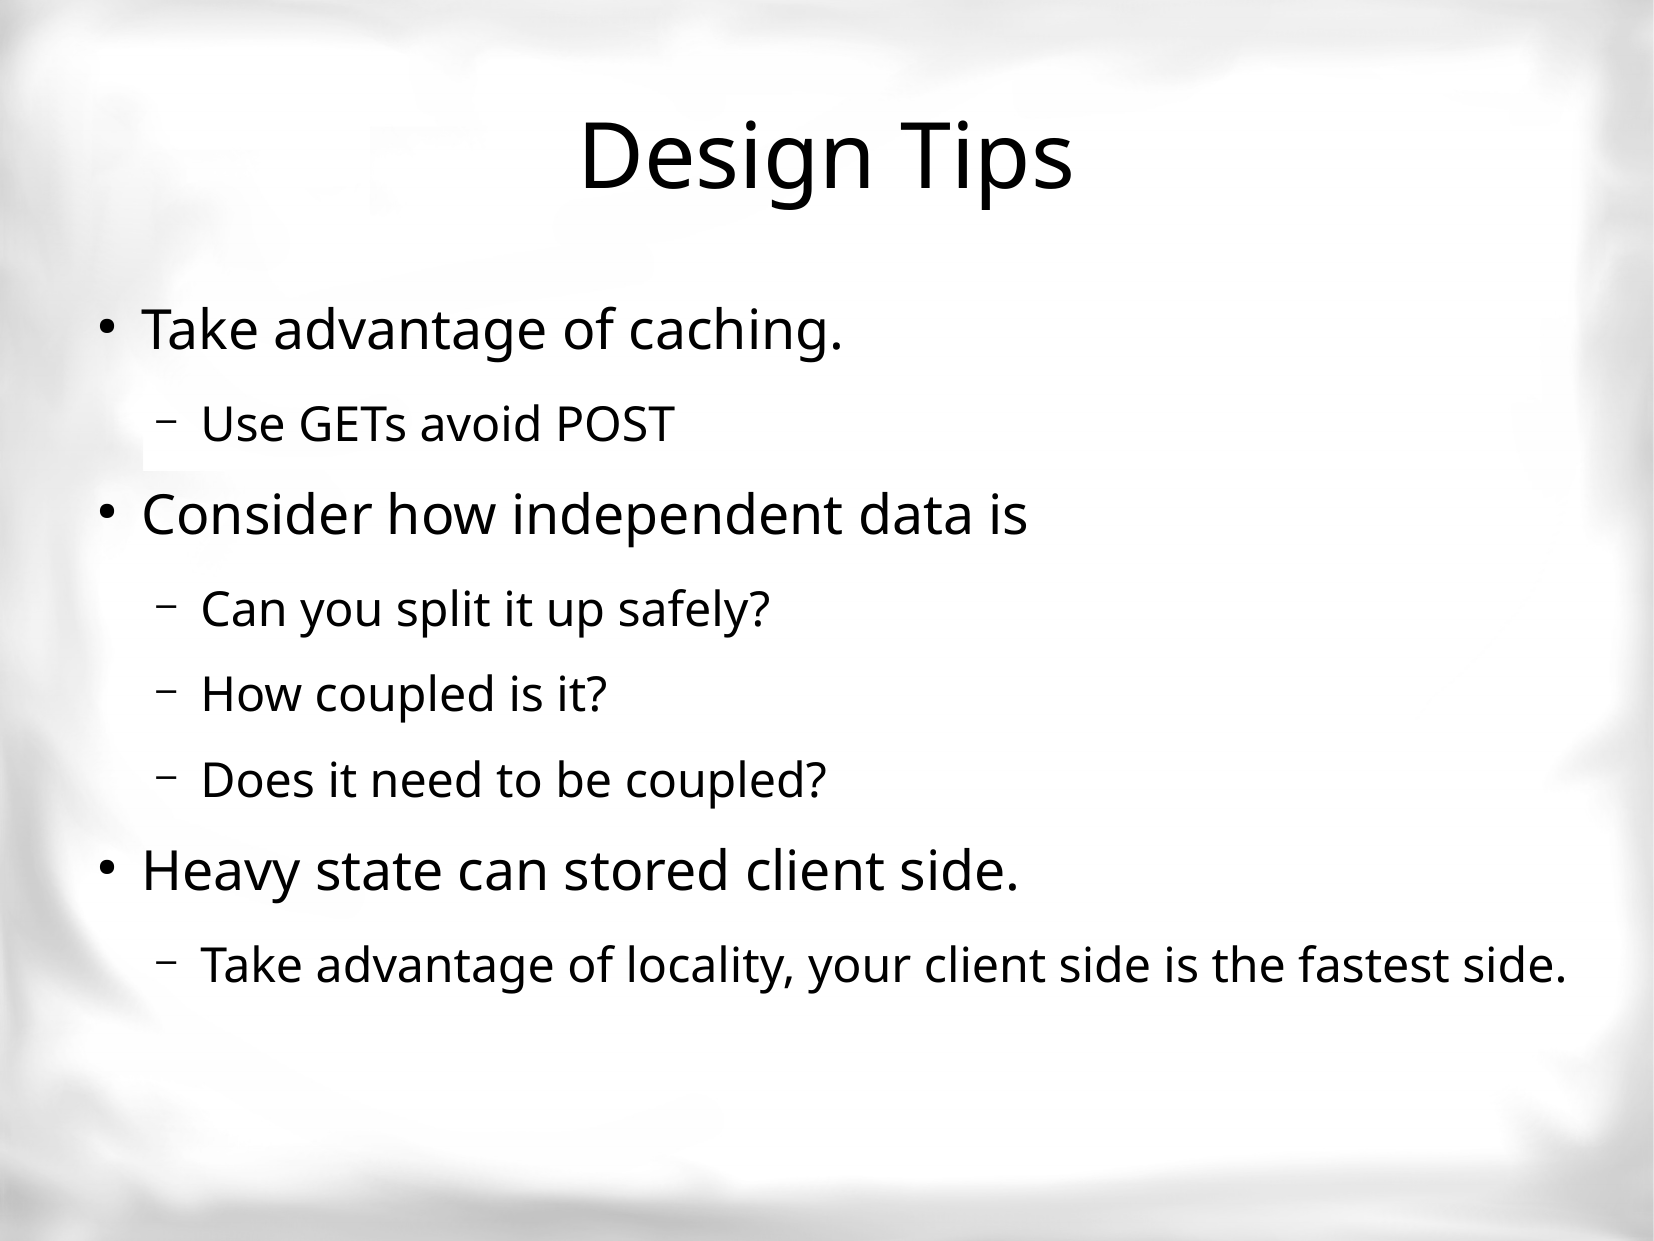

# Design Tips
Take advantage of caching.
Use GETs avoid POST
Consider how independent data is
Can you split it up safely?
How coupled is it?
Does it need to be coupled?
Heavy state can stored client side.
Take advantage of locality, your client side is the fastest side.